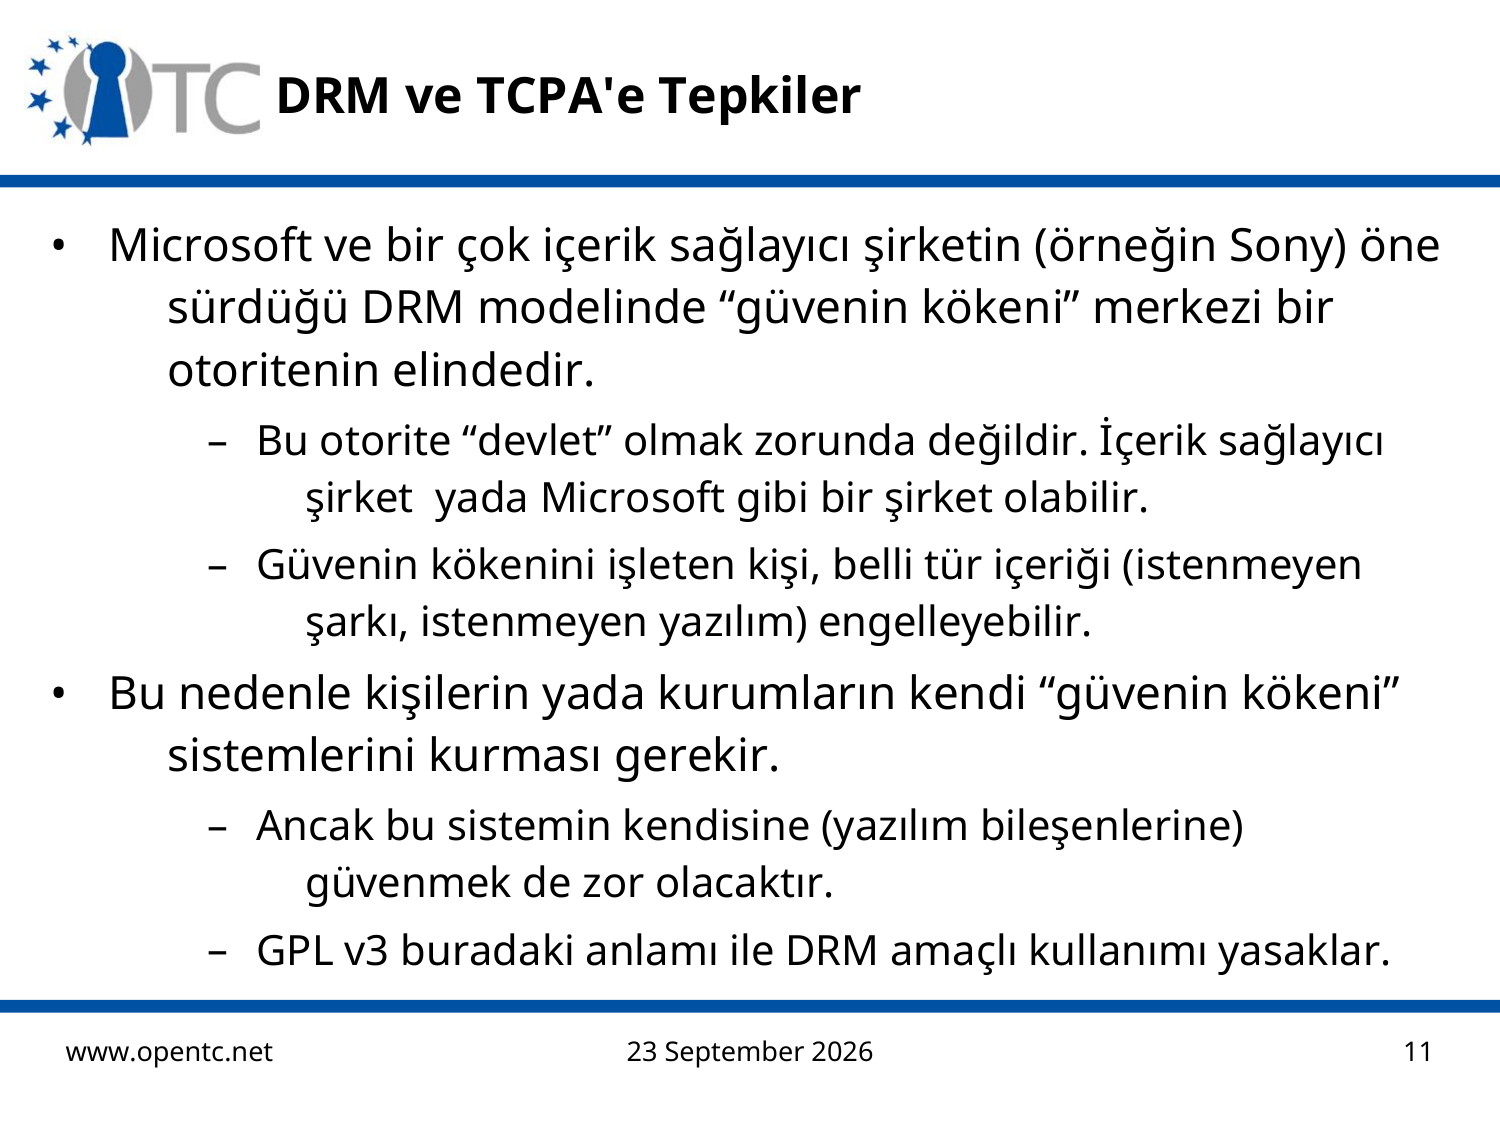

# DRM ve TCPA'e Tepkiler
Microsoft ve bir çok içerik sağlayıcı şirketin (örneğin Sony) öne sürdüğü DRM modelinde “güvenin kökeni” merkezi bir otoritenin elindedir.
Bu otorite “devlet” olmak zorunda değildir. İçerik sağlayıcı şirket yada Microsoft gibi bir şirket olabilir.
Güvenin kökenini işleten kişi, belli tür içeriği (istenmeyen şarkı, istenmeyen yazılım) engelleyebilir.
Bu nedenle kişilerin yada kurumların kendi “güvenin kökeni” sistemlerini kurması gerekir.
Ancak bu sistemin kendisine (yazılım bileşenlerine) güvenmek de zor olacaktır.
GPL v3 buradaki anlamı ile DRM amaçlı kullanımı yasaklar.